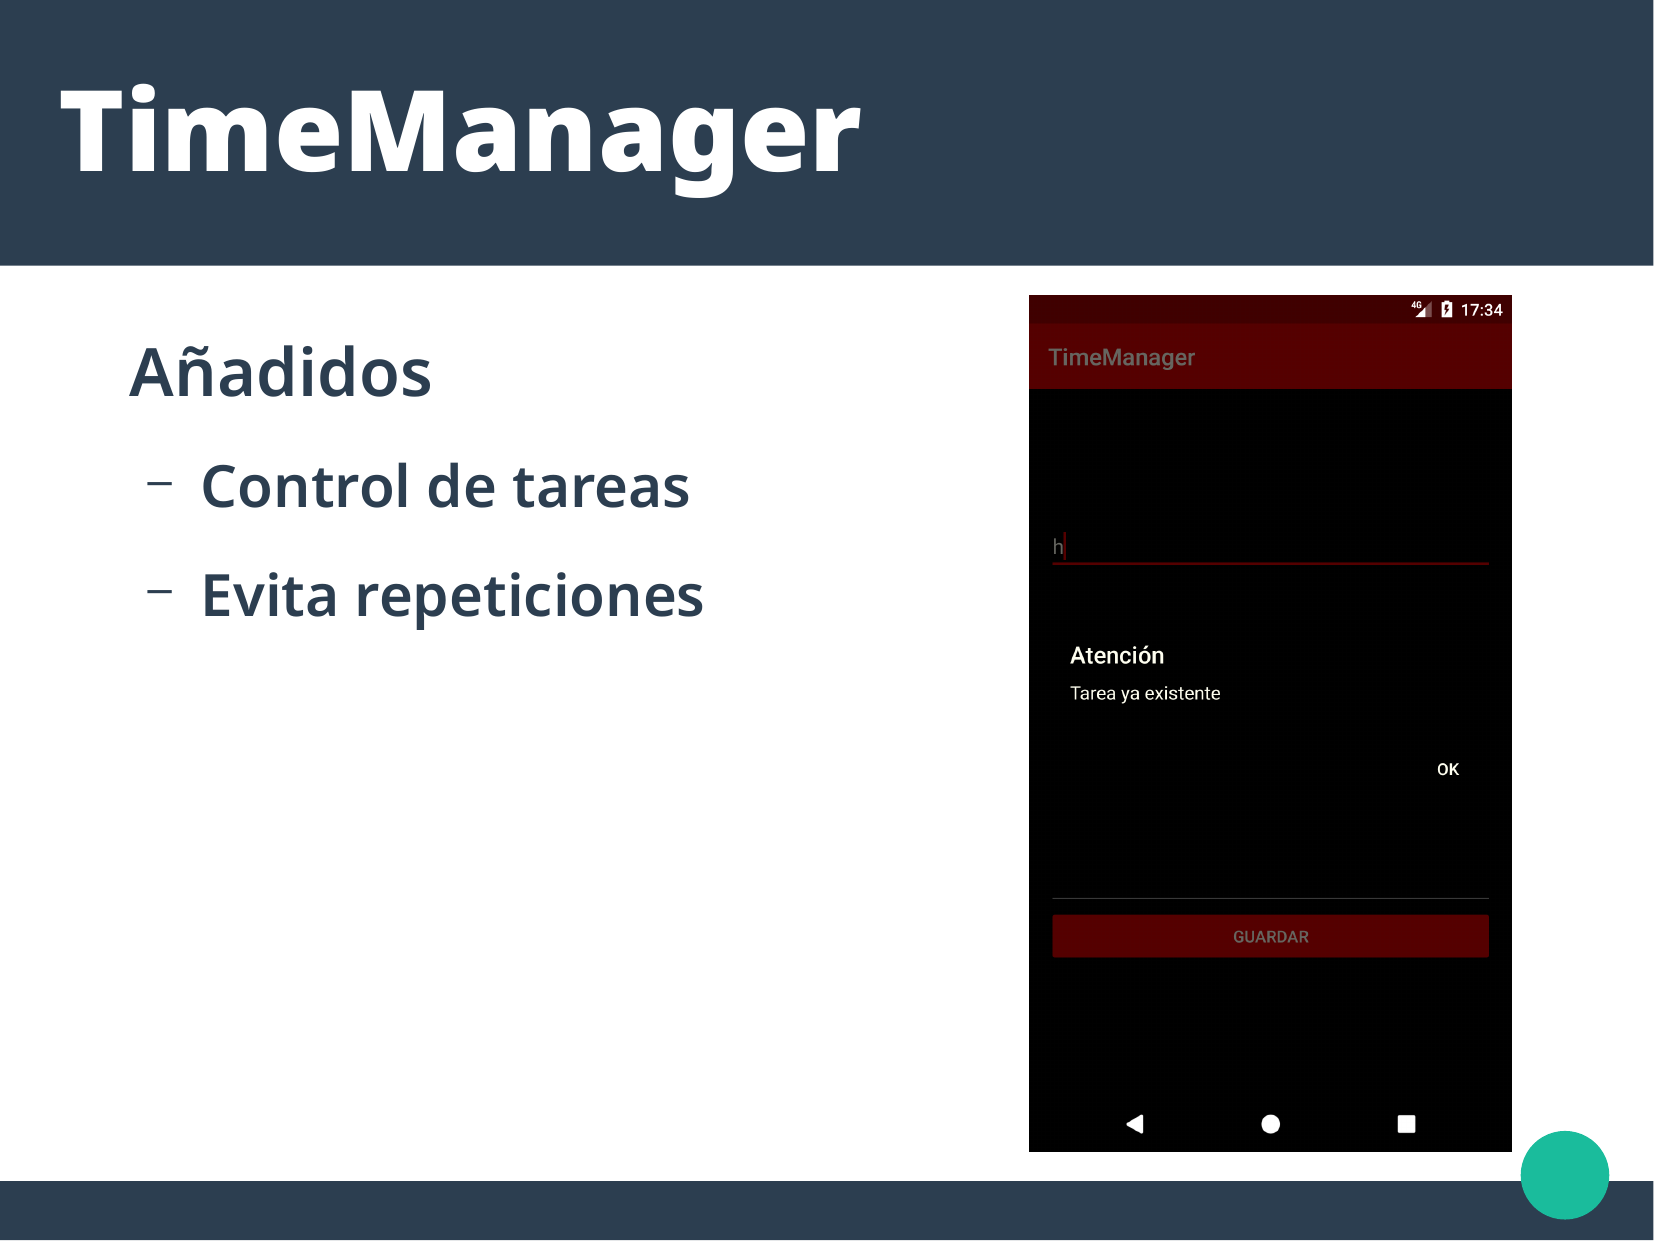

# TimeManager
Añadidos
Control de tareas
Evita repeticiones